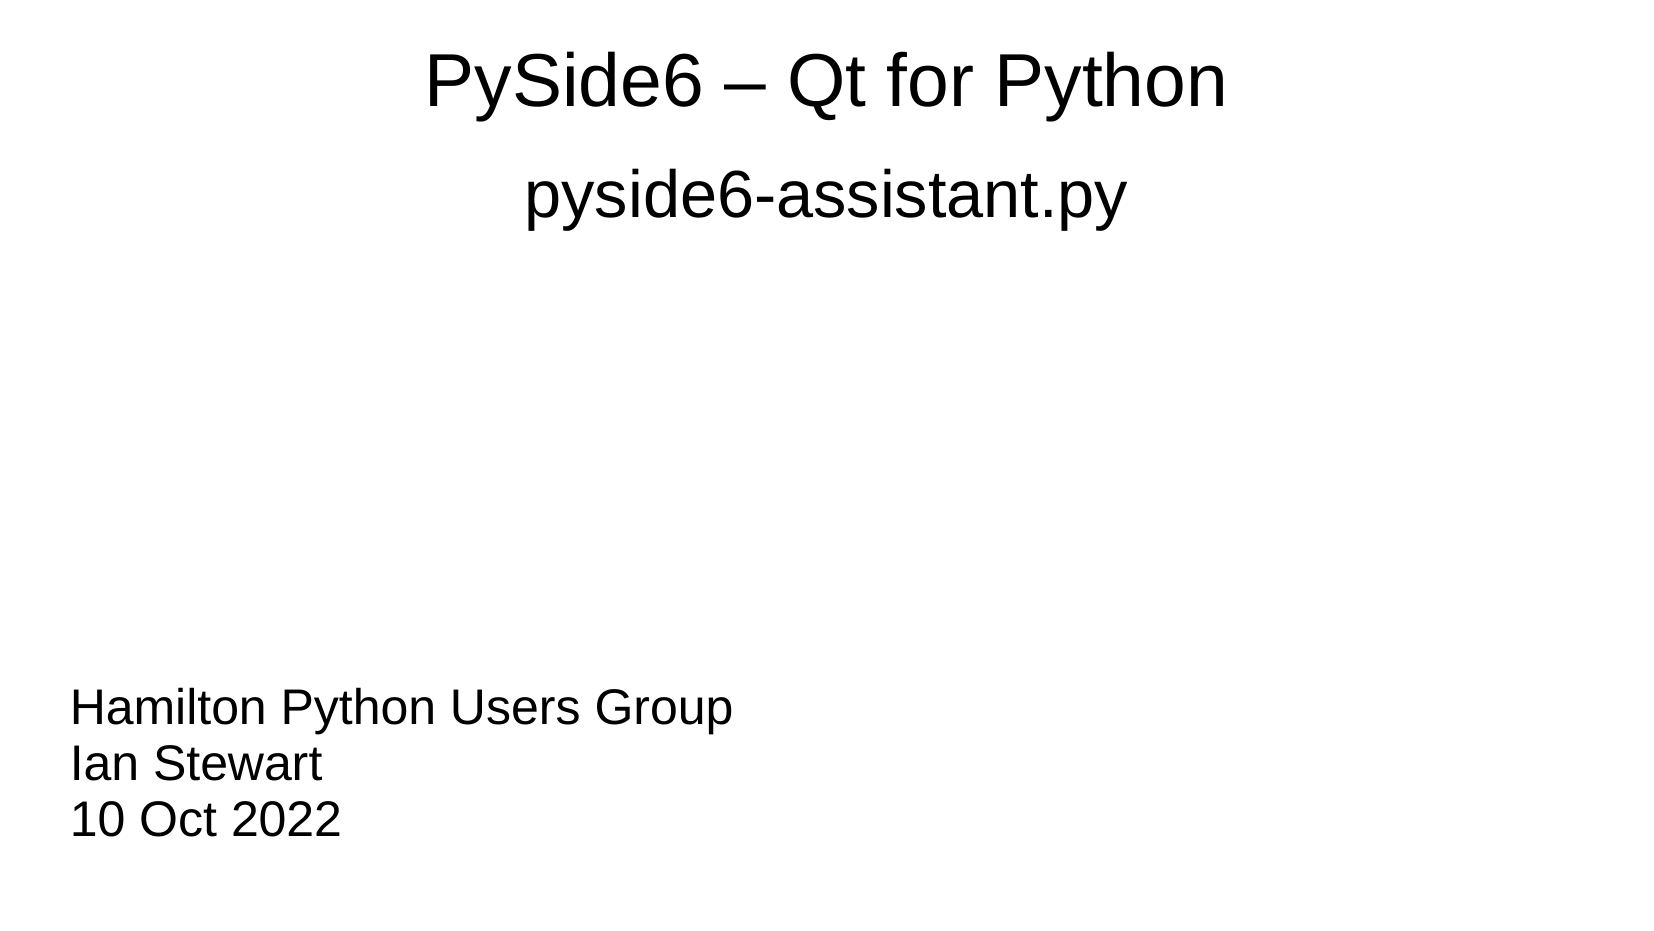

# PySide6 – Qt for Python
pyside6-assistant.py
Hamilton Python Users Group
Ian Stewart
10 Oct 2022